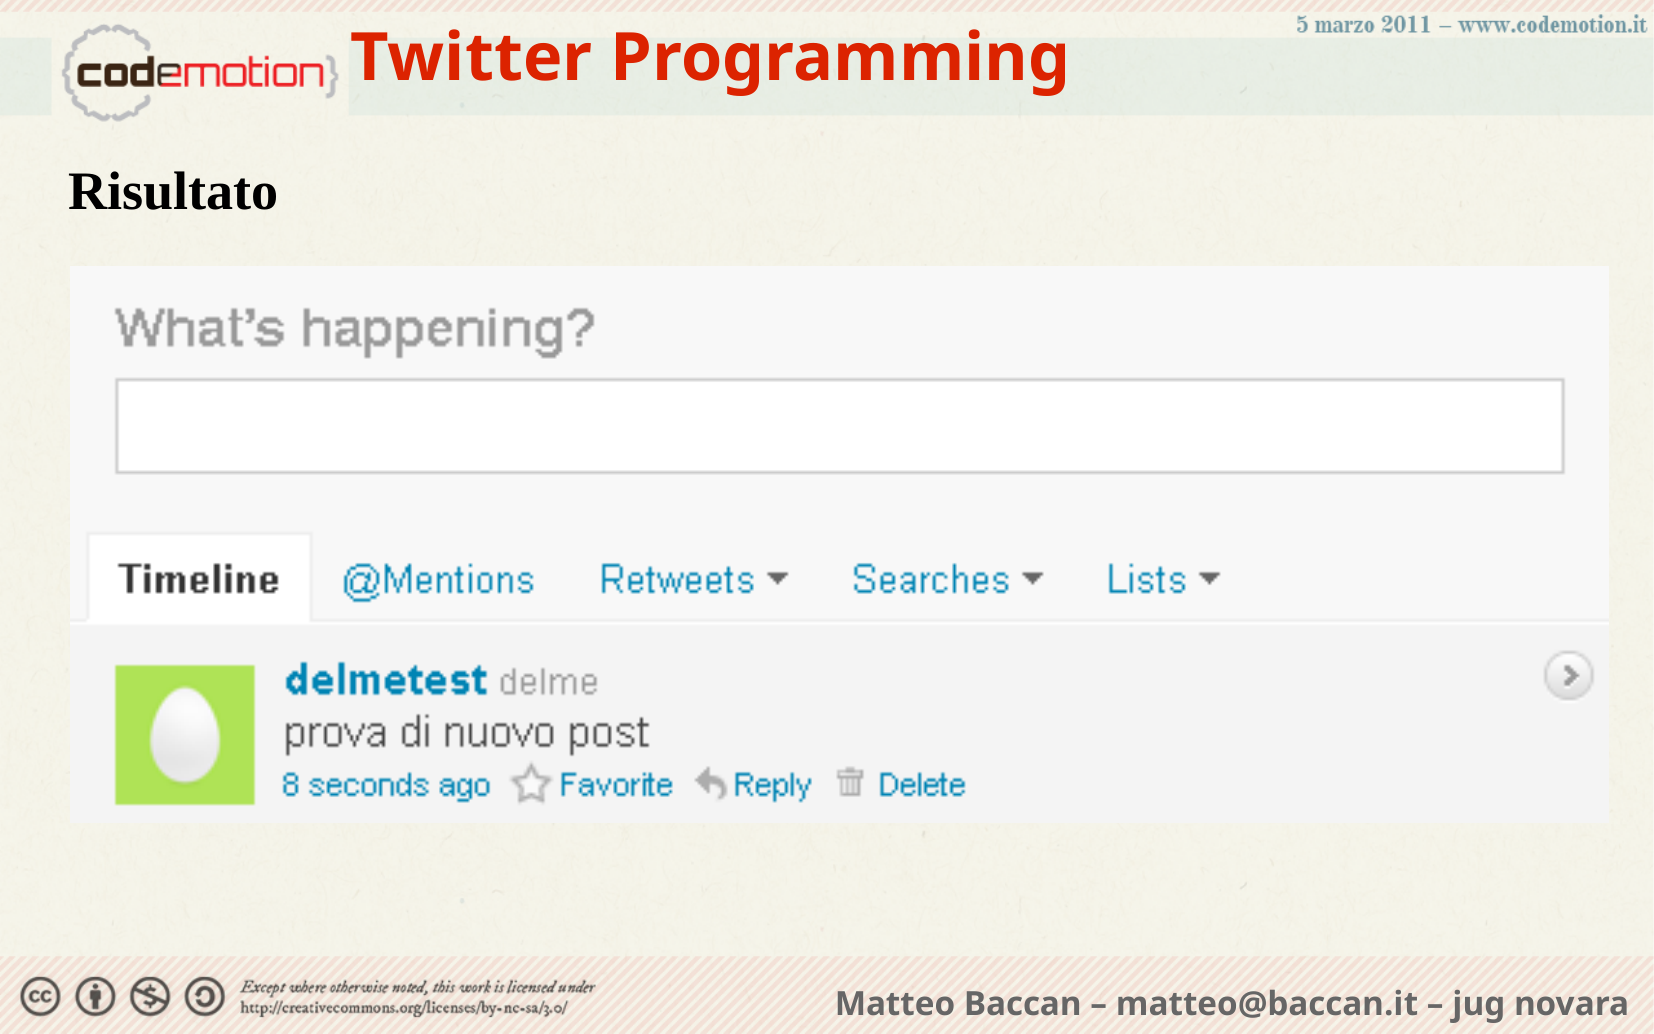

# Twitter Programming
Risultato
36
Twitter Programming - Matteo Baccan - matteo@baccan.it